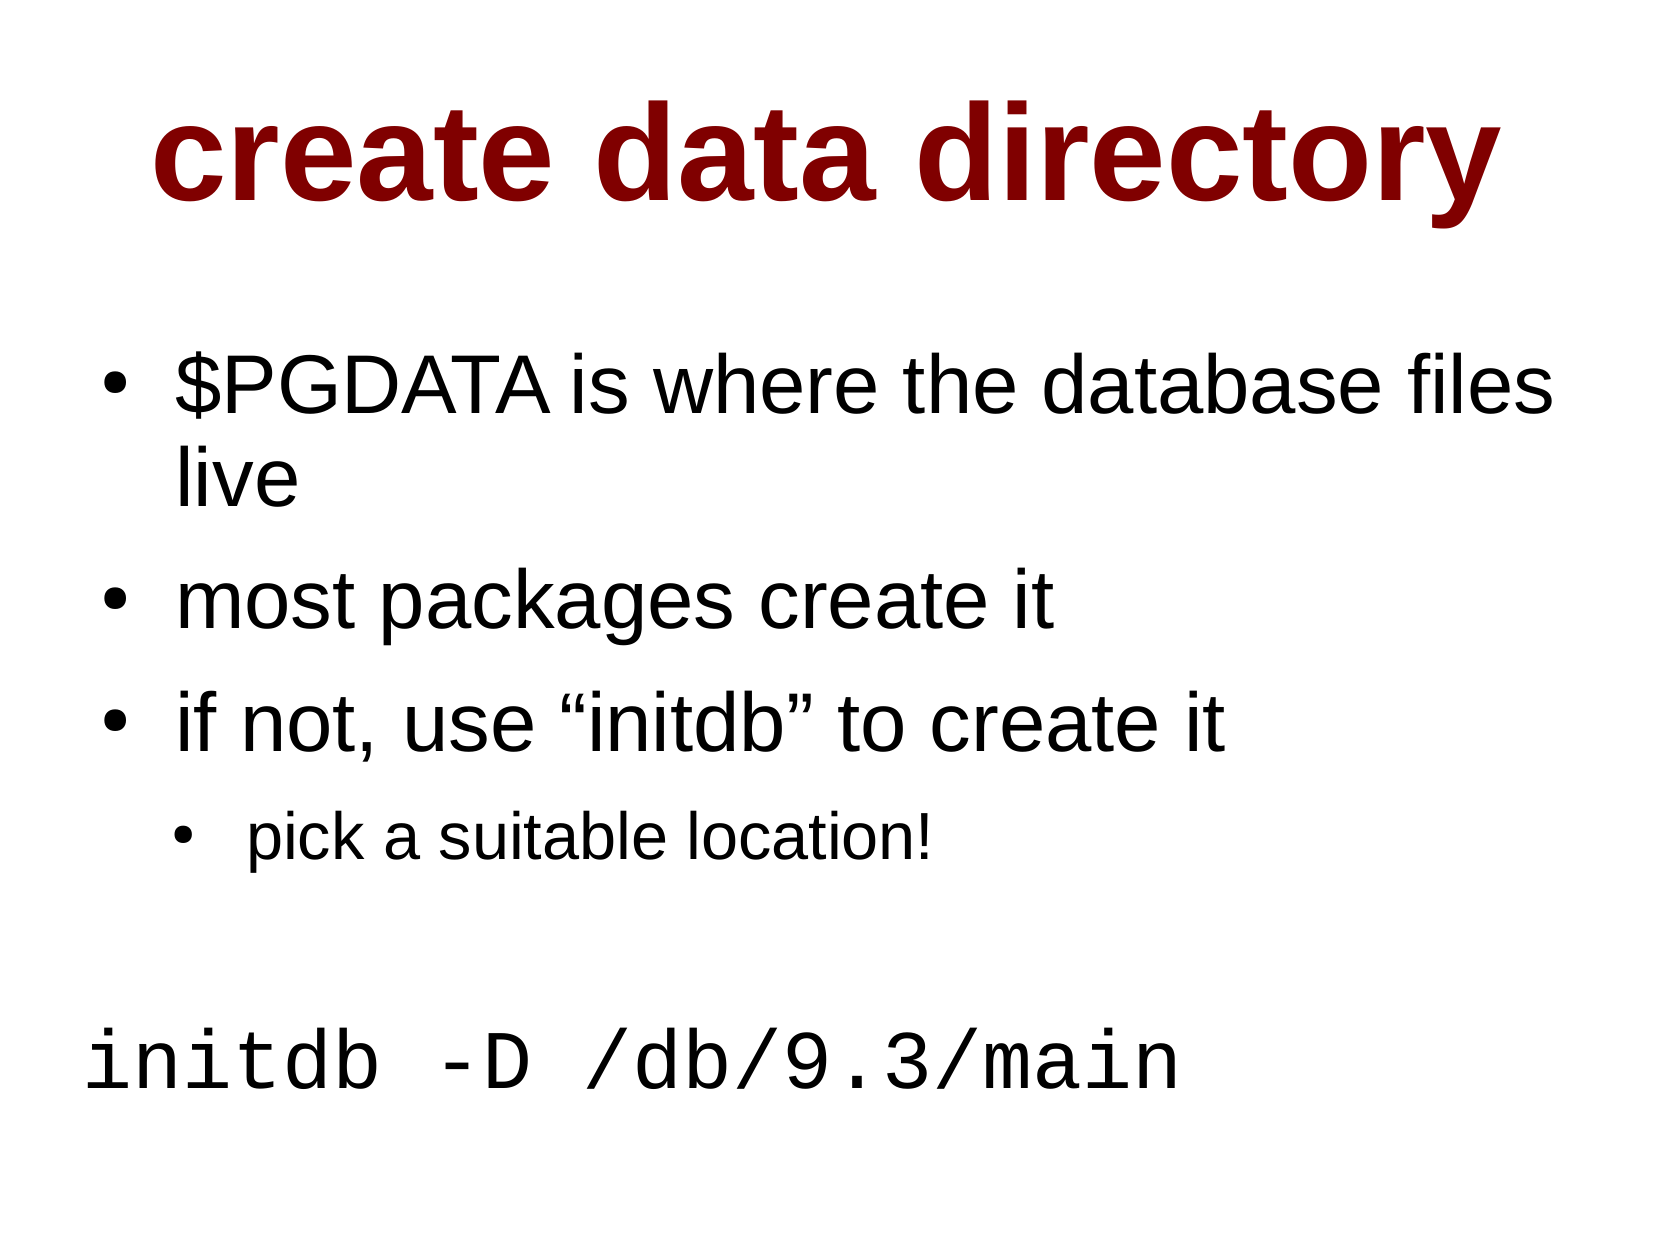

# create data directory
$PGDATA is where the database files live
most packages create it
if not, use “initdb” to create it
pick a suitable location!
initdb -D /db/9.3/main